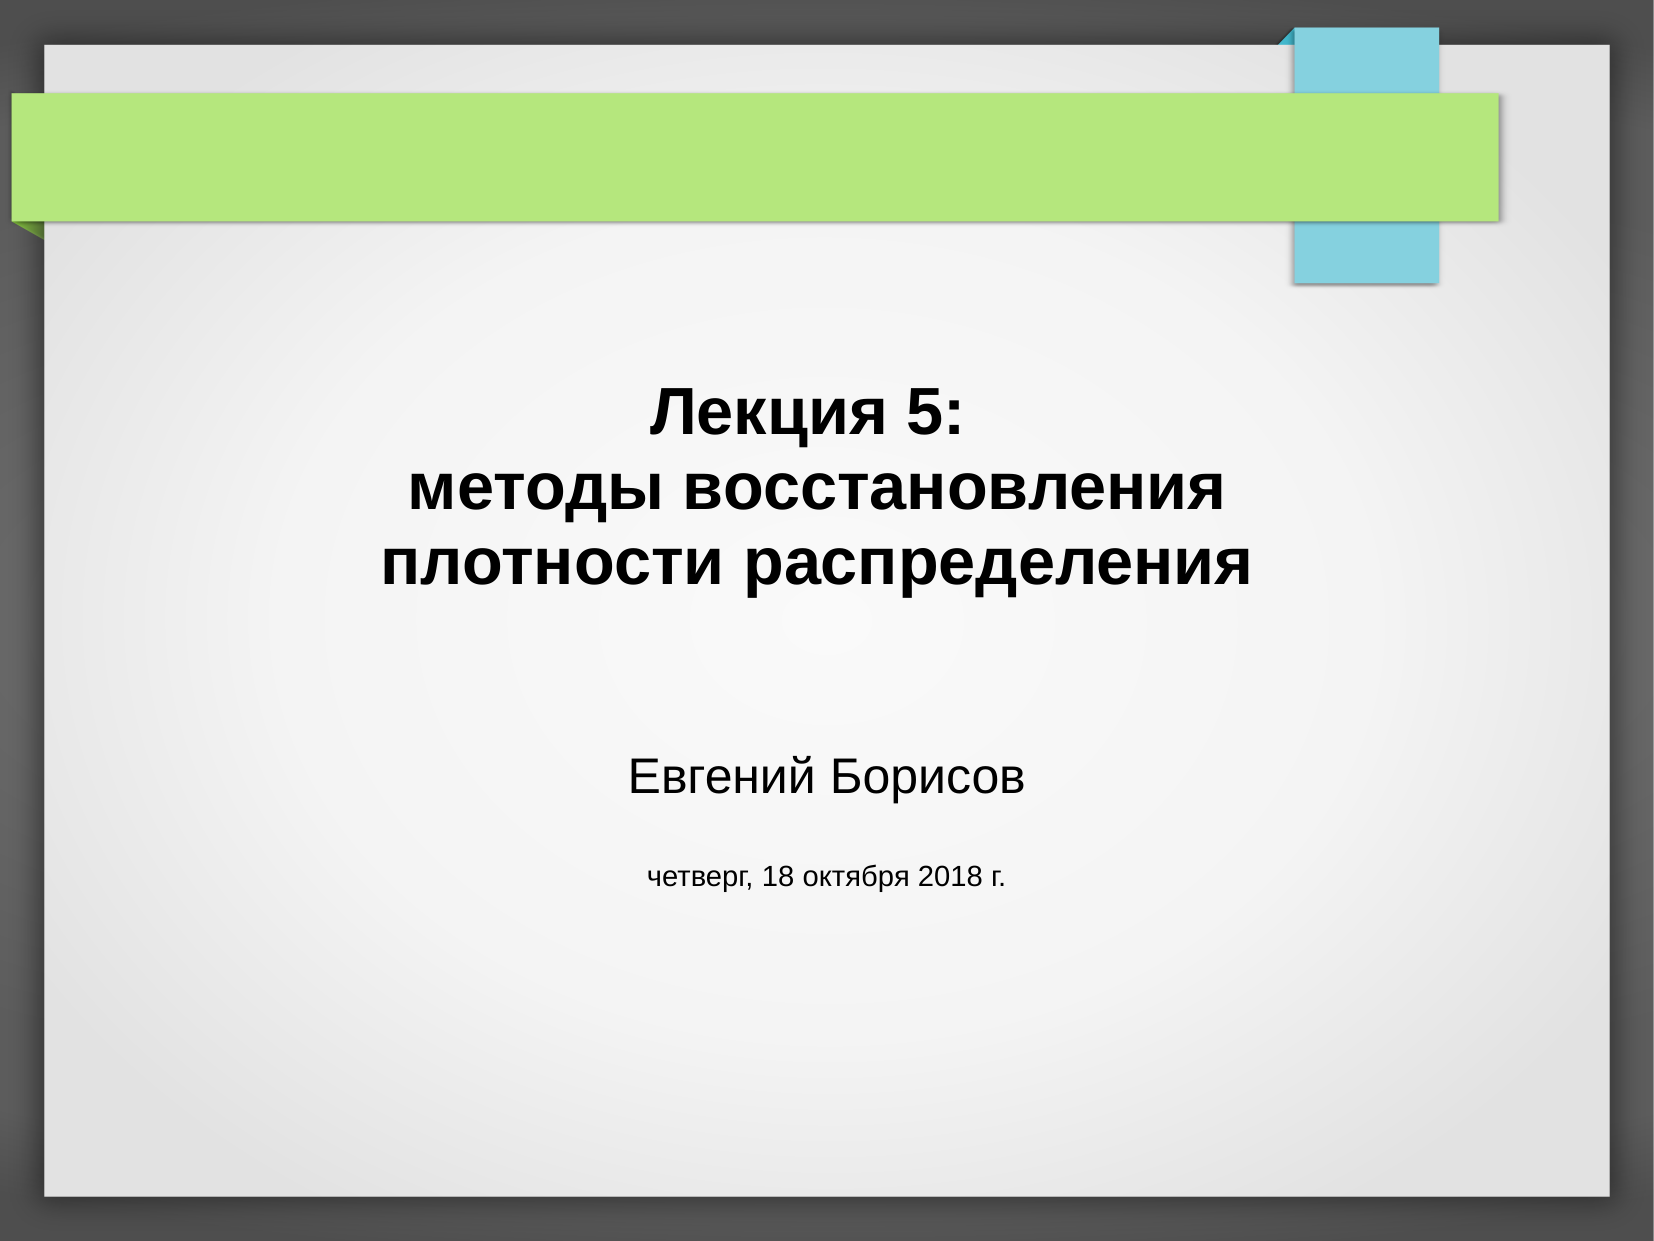

# Лекция 5:
методы восстановления
плотности распределения
Евгений Борисов
четверг, 18 октября 2018 г.